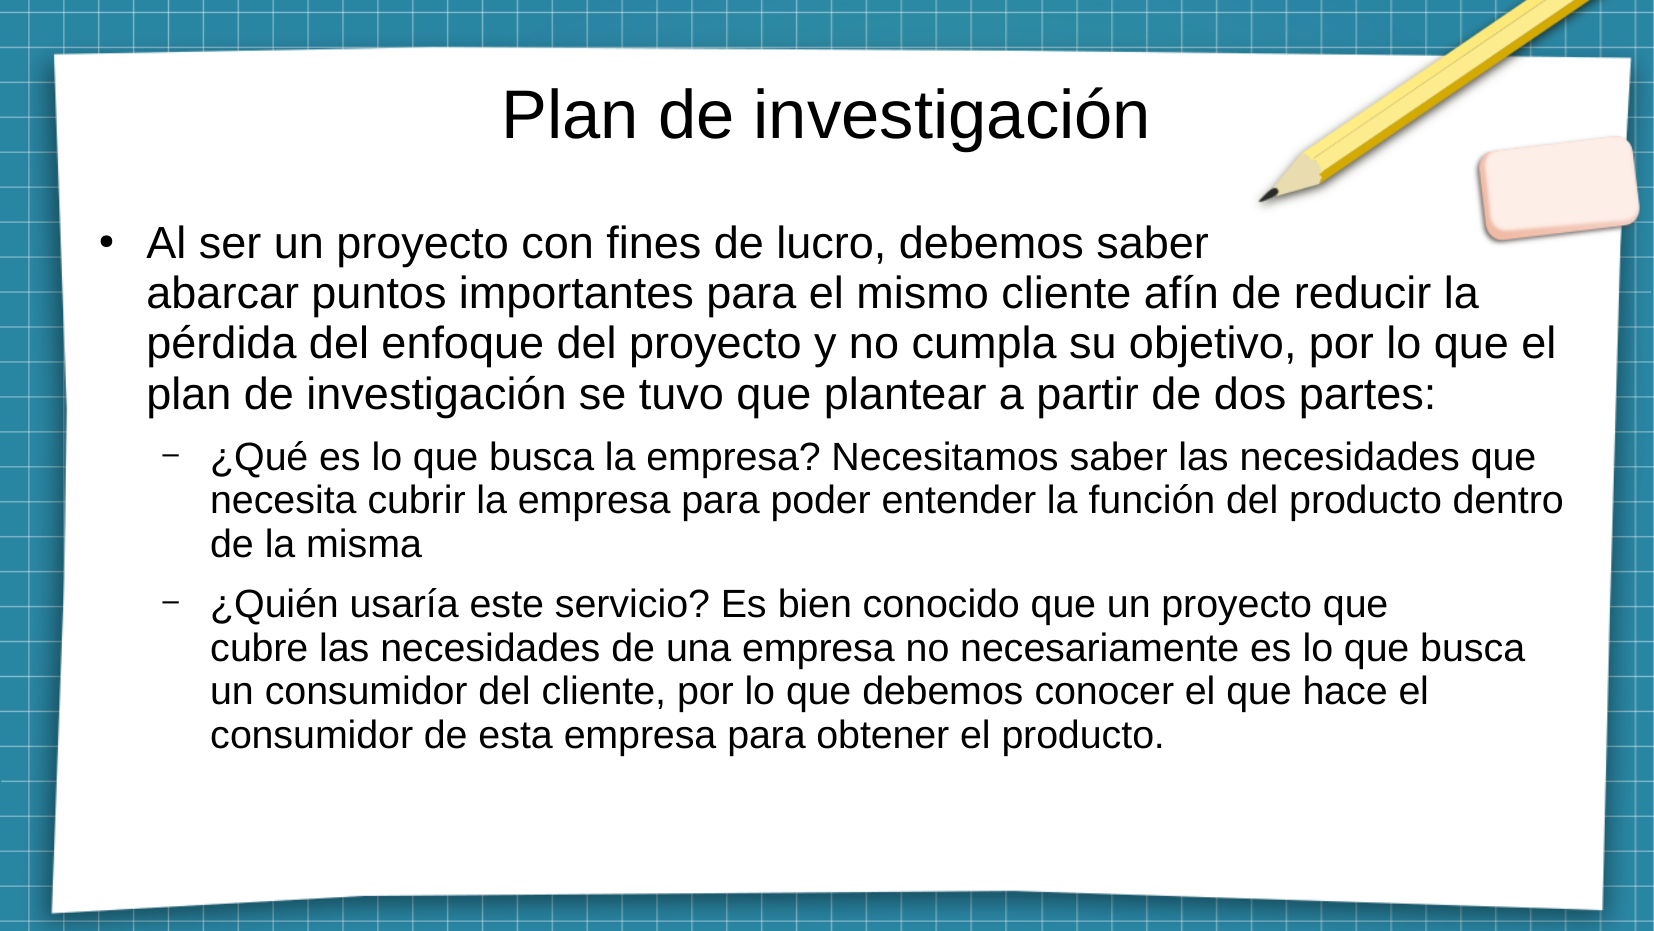

# Plan de investigación
Al ser un proyecto con fines de lucro, debemos saber
abarcar puntos importantes para el mismo cliente afín de reducir la pérdida del enfoque del proyecto y no cumpla su objetivo, por lo que el plan de investigación se tuvo que plantear a partir de dos partes:
¿Qué es lo que busca la empresa? Necesitamos saber las necesidades que necesita cubrir la empresa para poder entender la función del producto dentro de la misma
¿Quién usaría este servicio? Es bien conocido que un proyecto que
cubre las necesidades de una empresa no necesariamente es lo que busca un consumidor del cliente, por lo que debemos conocer el que hace el consumidor de esta empresa para obtener el producto.